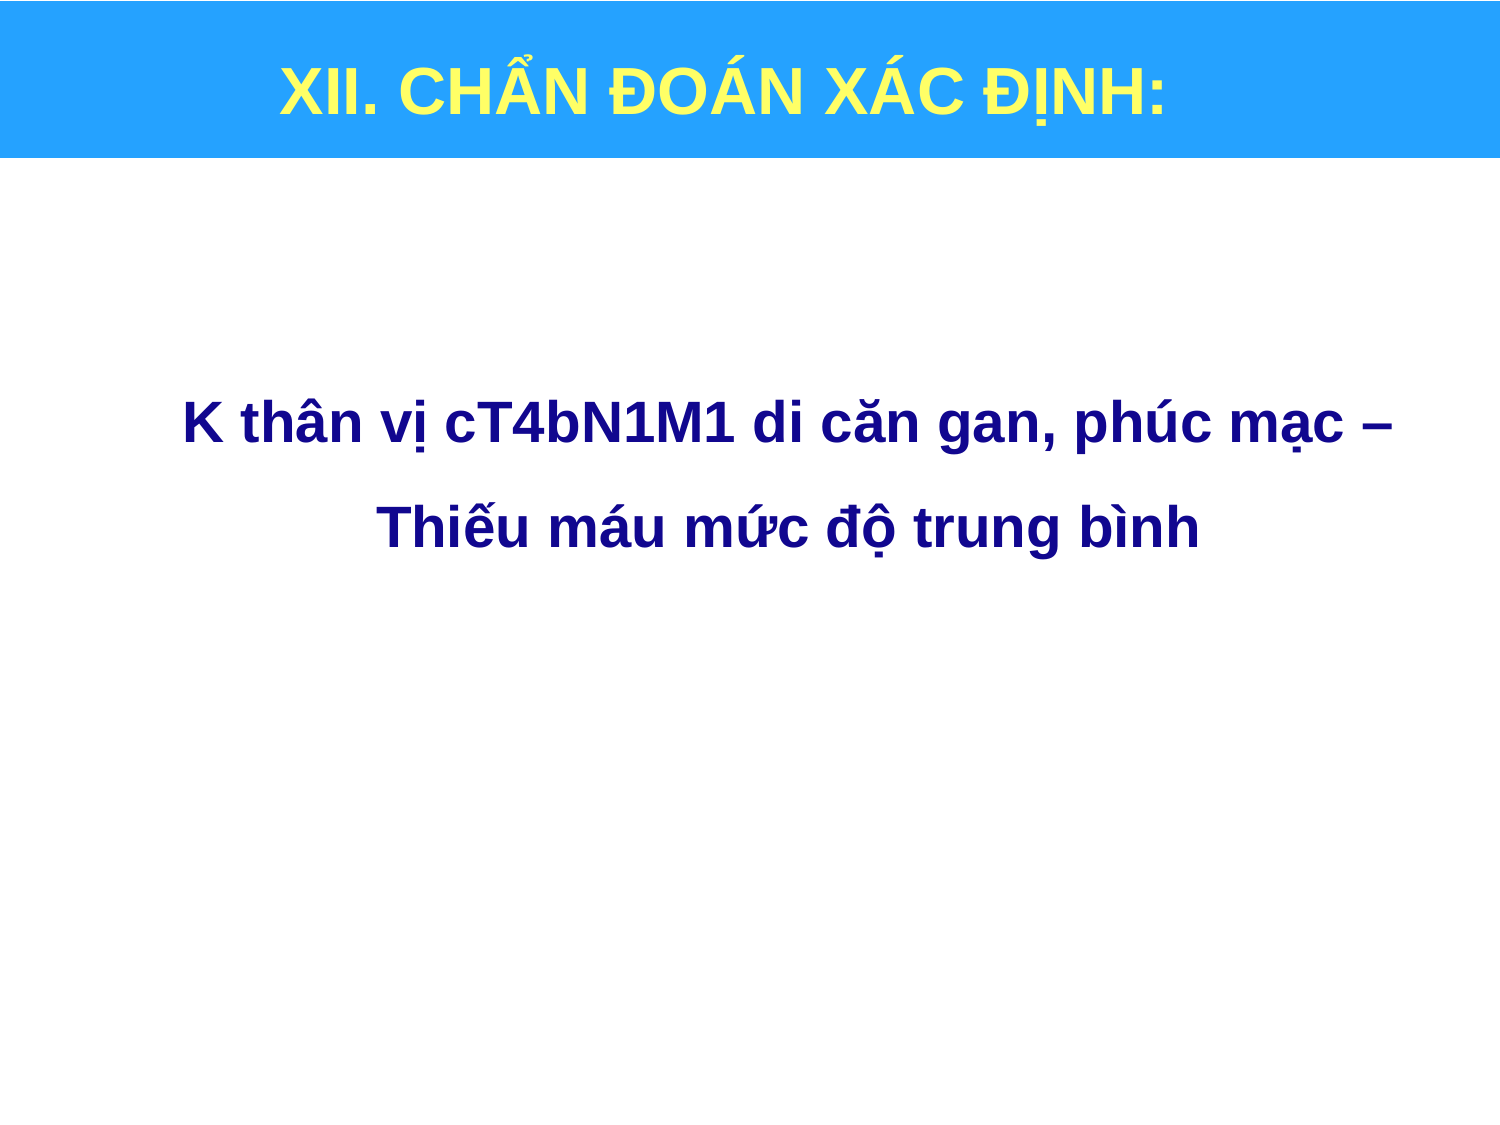

# XII. CHẨN ĐOÁN XÁC ĐỊNH:
K thân vị cT4bN1M1 di căn gan, phúc mạc – Thiếu máu mức độ trung bình